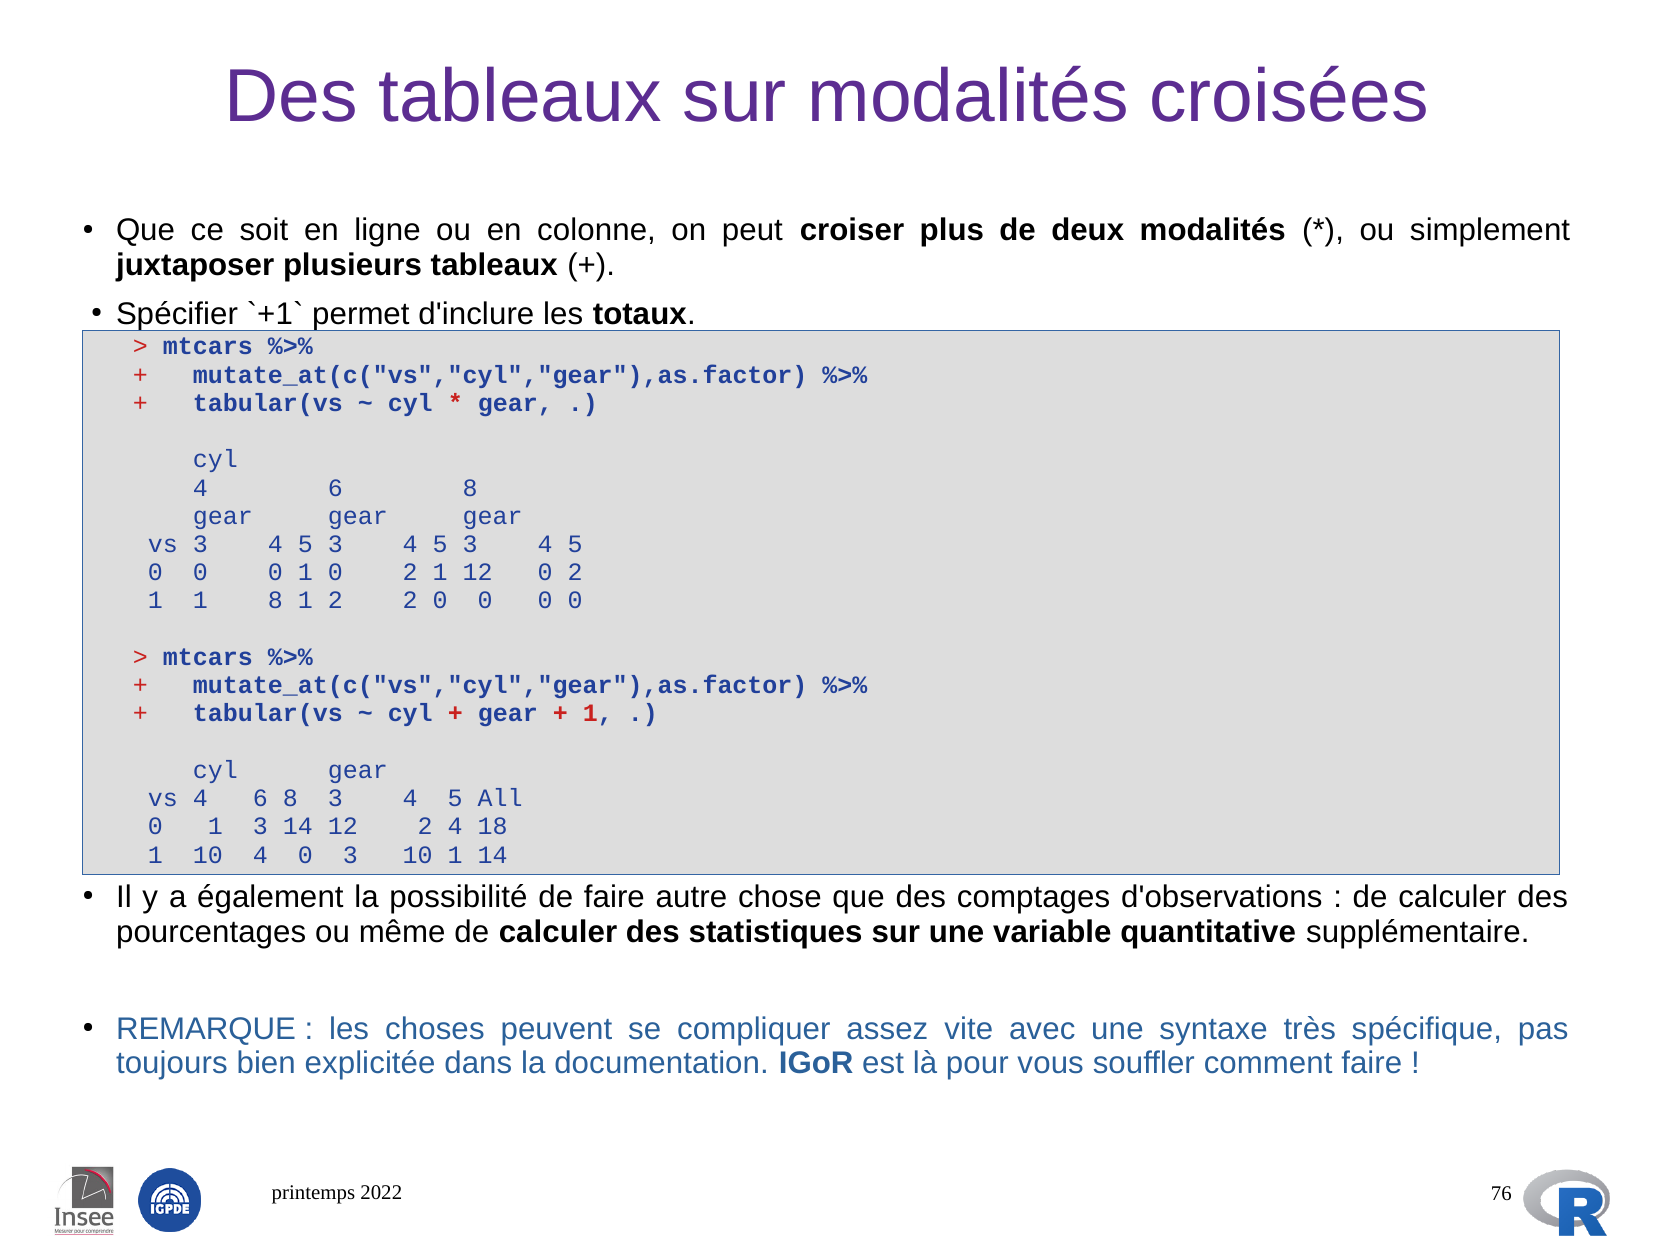

# Des tableaux sur modalités croisées
Que ce soit en ligne ou en colonne, on peut croiser plus de deux modalités (*), ou simplement juxtaposer plusieurs tableaux (+).
Spécifier `+1` permet d'inclure les totaux.
Il y a également la possibilité de faire autre chose que des comptages d'observations : de calculer des pourcentages ou même de calculer des statistiques sur une variable quantitative supplémentaire.
REMARQUE : les choses peuvent se compliquer assez vite avec une syntaxe très spécifique, pas toujours bien explicitée dans la documentation. IGoR est là pour vous souffler comment faire !
> mtcars %>%
+ mutate_at(c("vs","cyl","gear"),as.factor) %>%
+ tabular(vs ~ cyl * gear, .)
 cyl
 4 6 8
 gear gear gear
 vs 3 4 5 3 4 5 3 4 5
 0 0 0 1 0 2 1 12 0 2
 1 1 8 1 2 2 0 0 0 0
> mtcars %>%
+ mutate_at(c("vs","cyl","gear"),as.factor) %>%
+ tabular(vs ~ cyl + gear + 1, .)
 cyl gear
 vs 4 6 8 3 4 5 All
 0 1 3 14 12 2 4 18
 1 10 4 0 3 10 1 14
printemps 2022
76